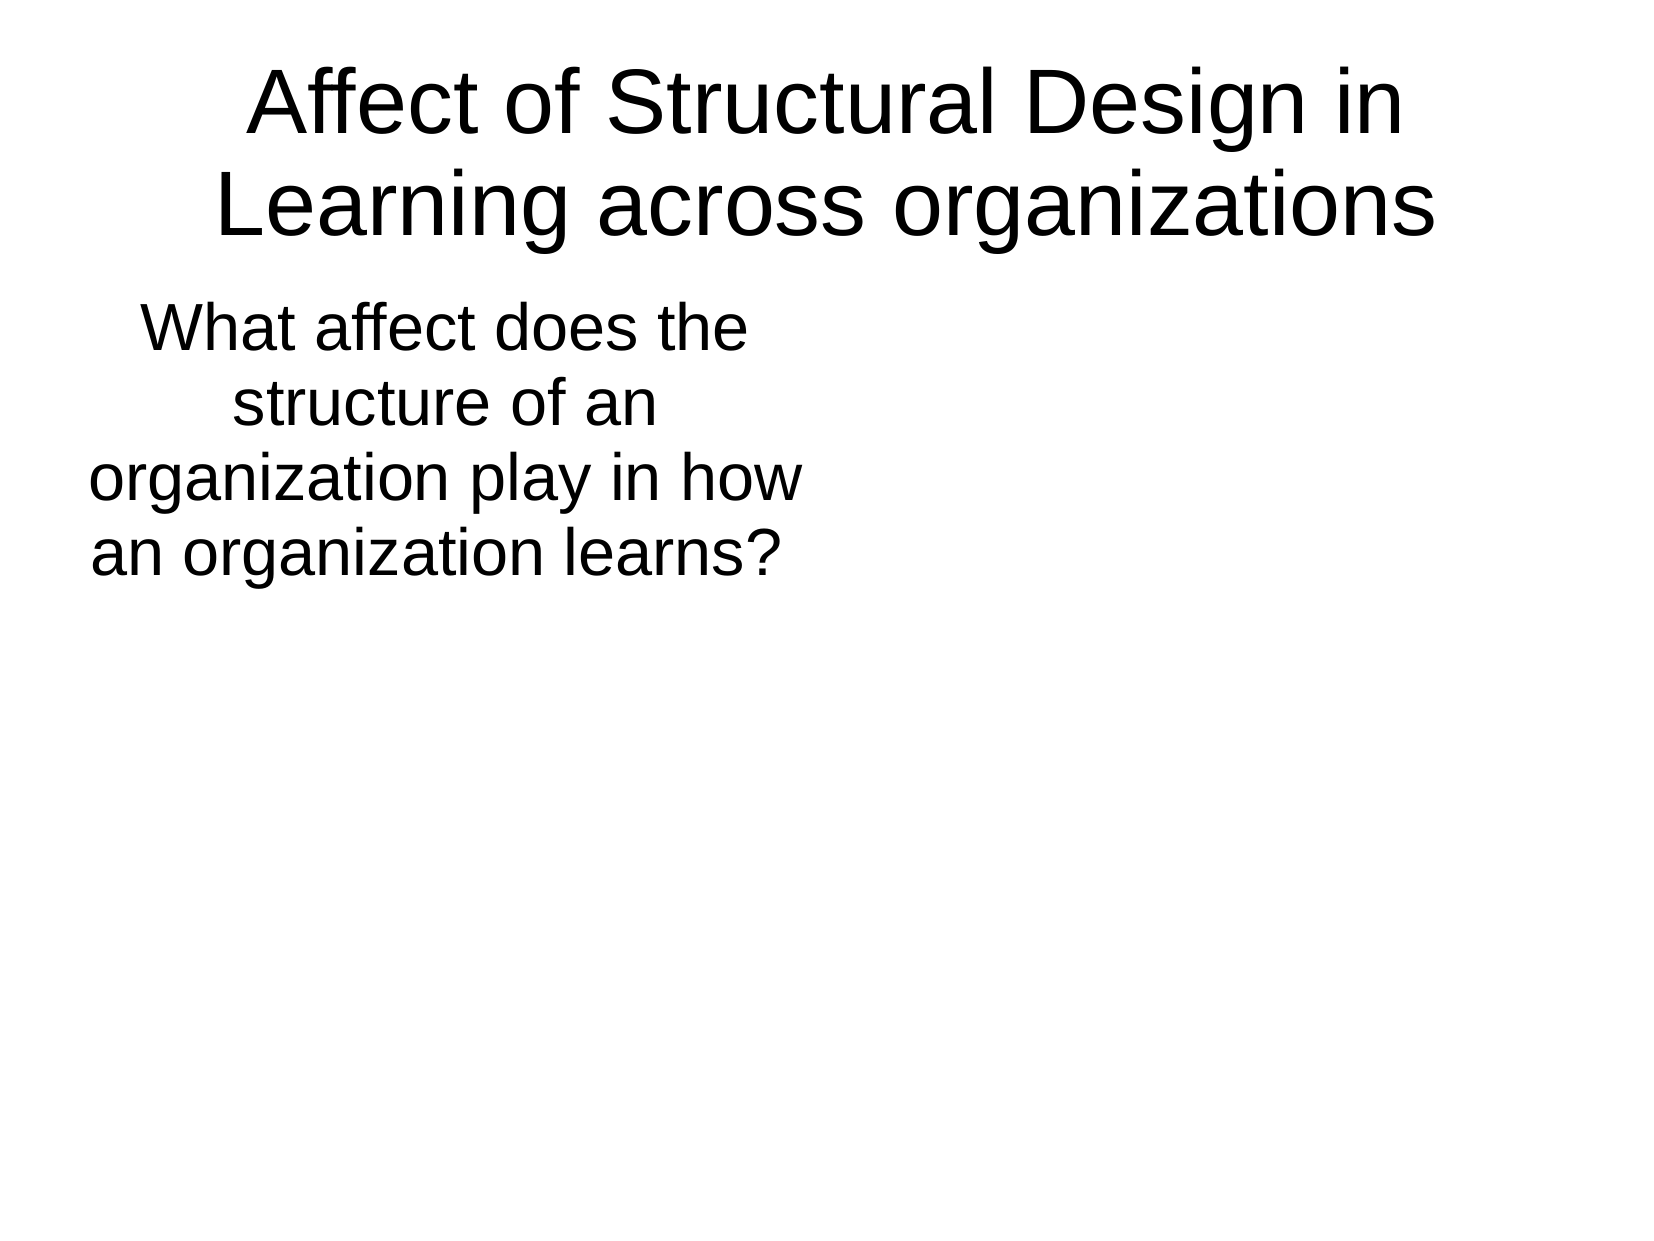

# Affect of Structural Design in Learning across organizations
What affect does the structure of an organization play in how an organization learns?